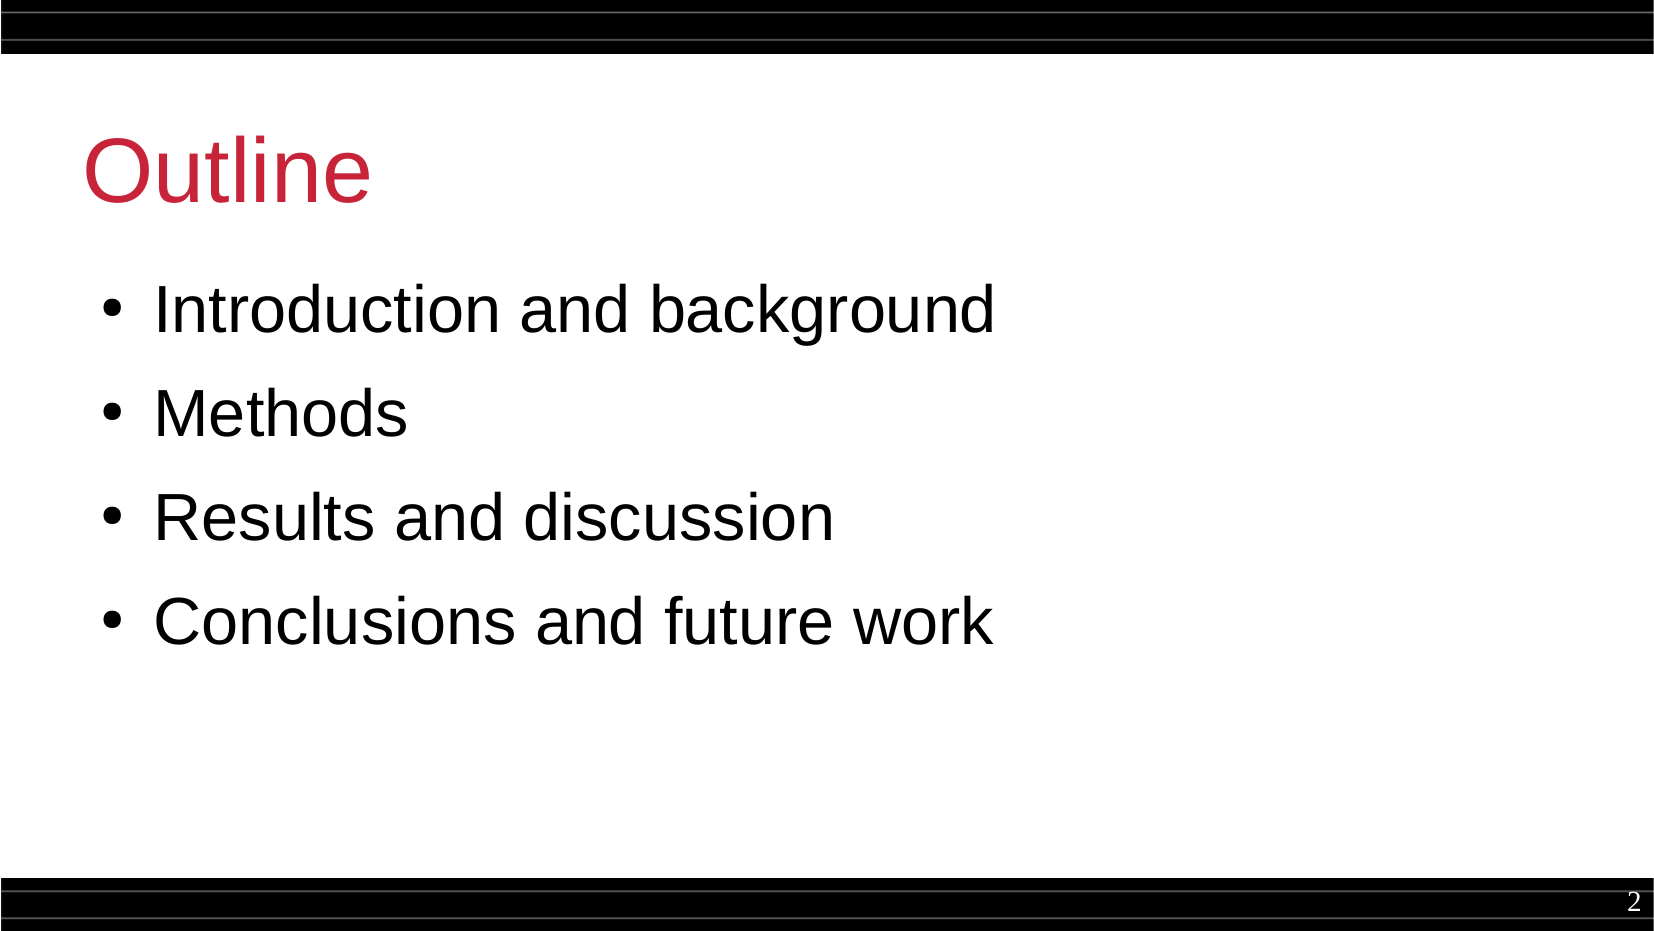

# Outline
Introduction and background
Methods
Results and discussion
Conclusions and future work